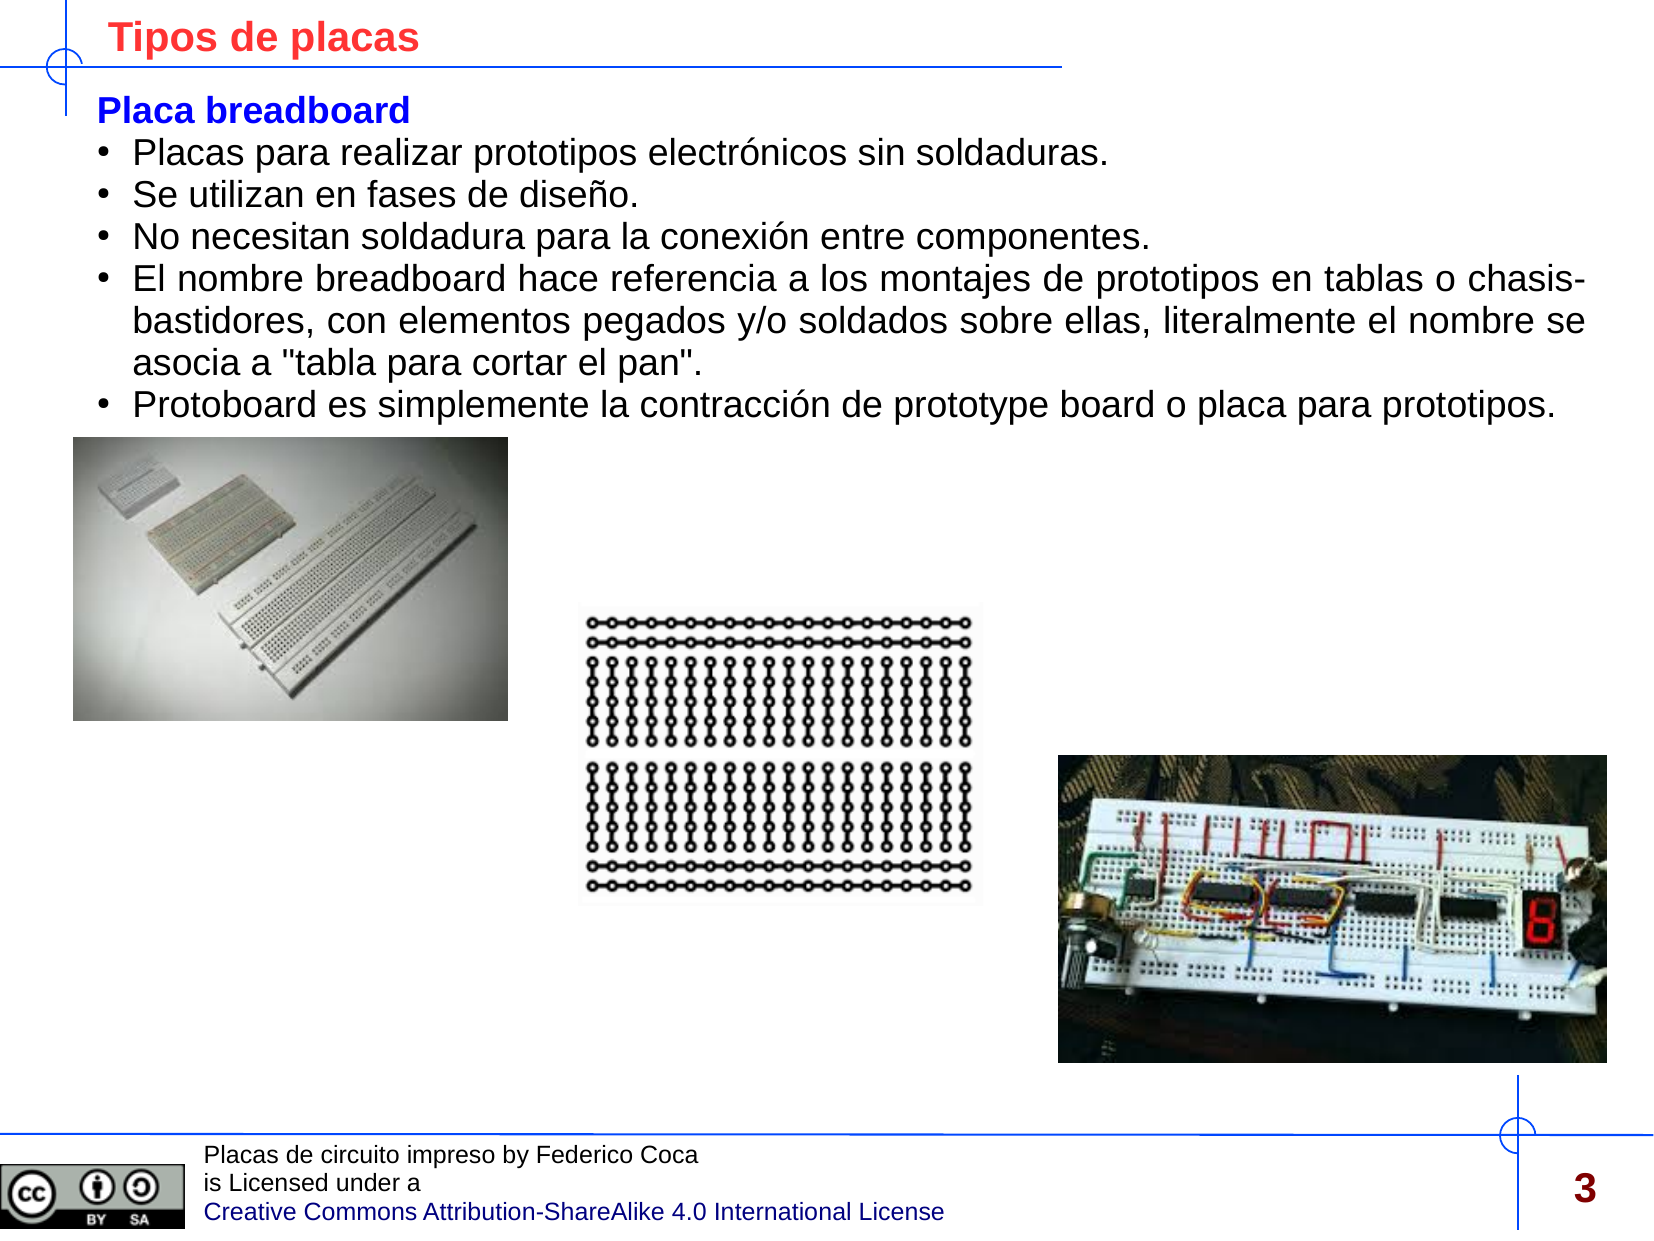

Tipos de placas
Placa breadboard
Placas para realizar prototipos electrónicos sin soldaduras.
Se utilizan en fases de diseño.
No necesitan soldadura para la conexión entre componentes.
El nombre breadboard hace referencia a los montajes de prototipos en tablas o chasis-bastidores, con elementos pegados y/o soldados sobre ellas, literalmente el nombre se asocia a "tabla para cortar el pan".
Protoboard es simplemente la contracción de prototype board o placa para prototipos.
Placas de circuito impreso by Federico Coca
is Licensed under a Creative Commons Attribution-ShareAlike 4.0 International License